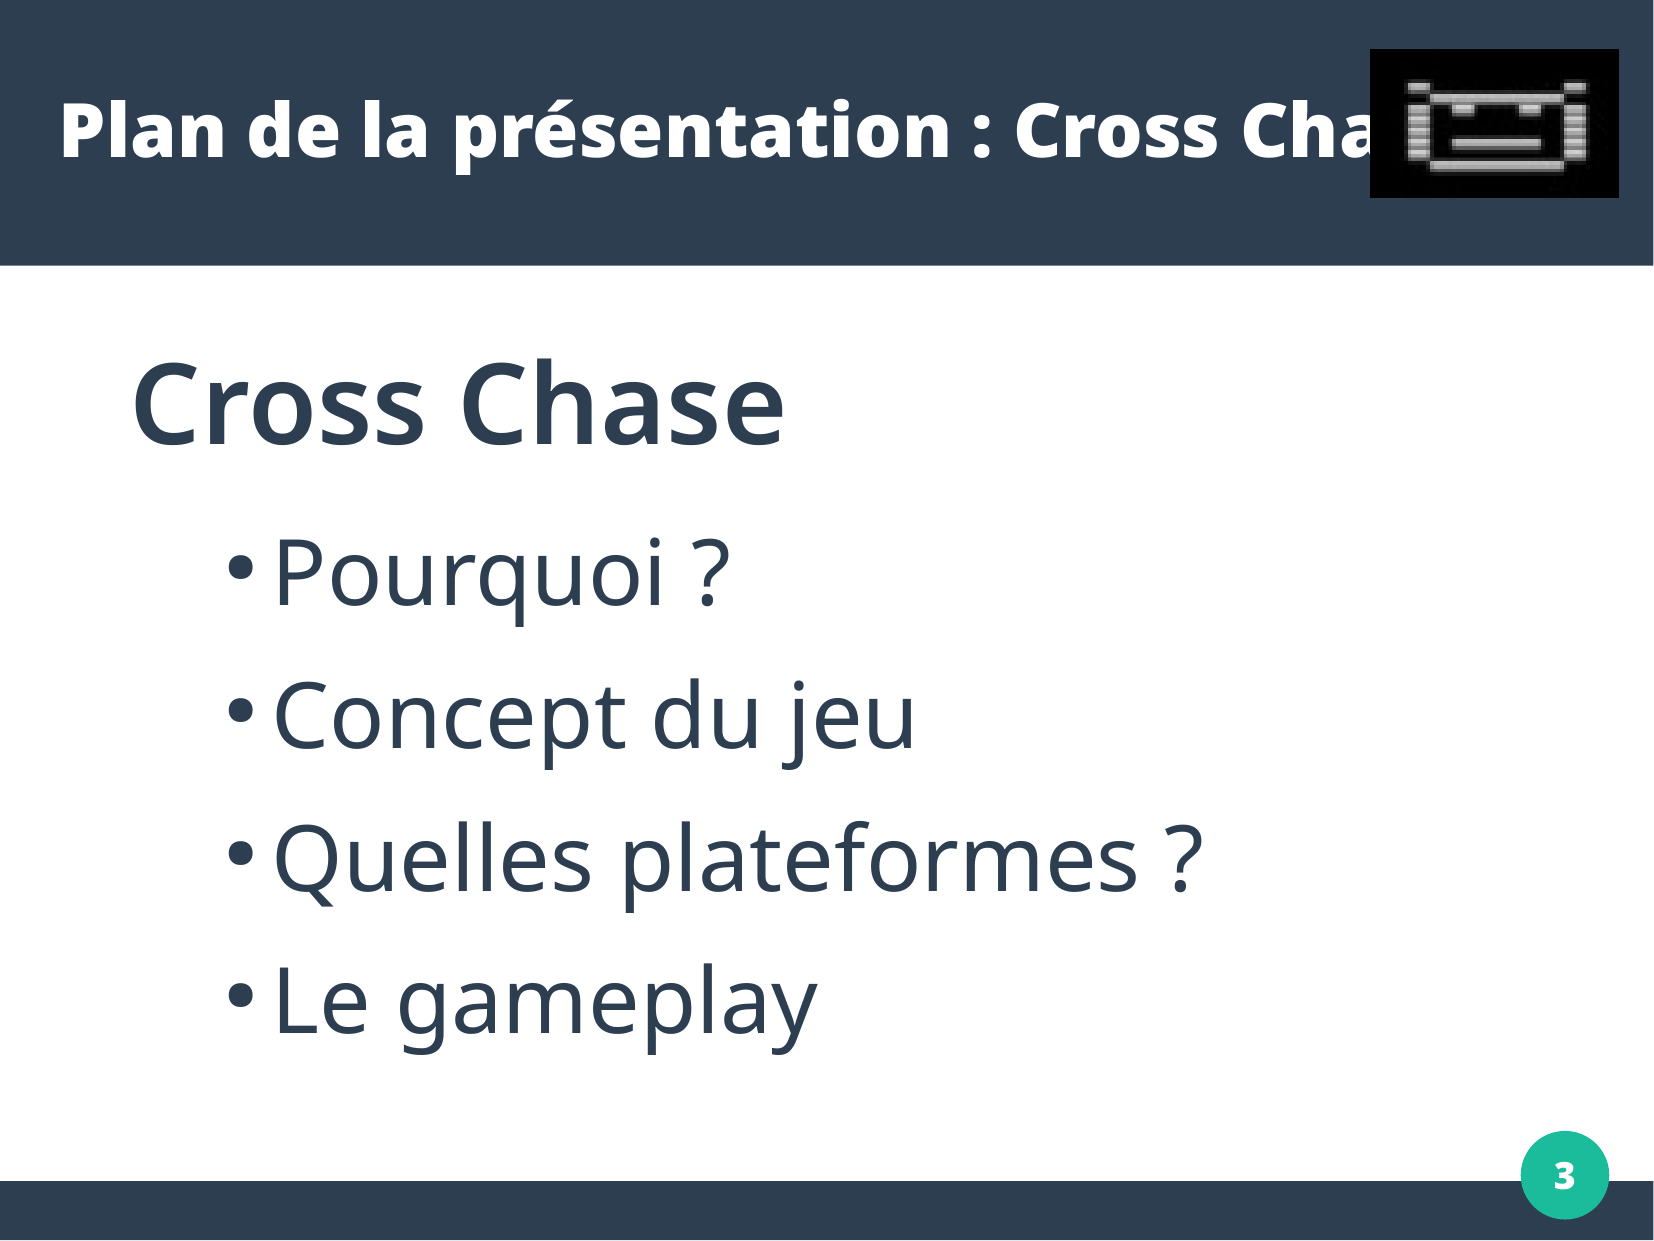

# Plan de la présentation : Cross Chase
Cross Chase
Pourquoi ?
Concept du jeu
Quelles plateformes ?
Le gameplay
3